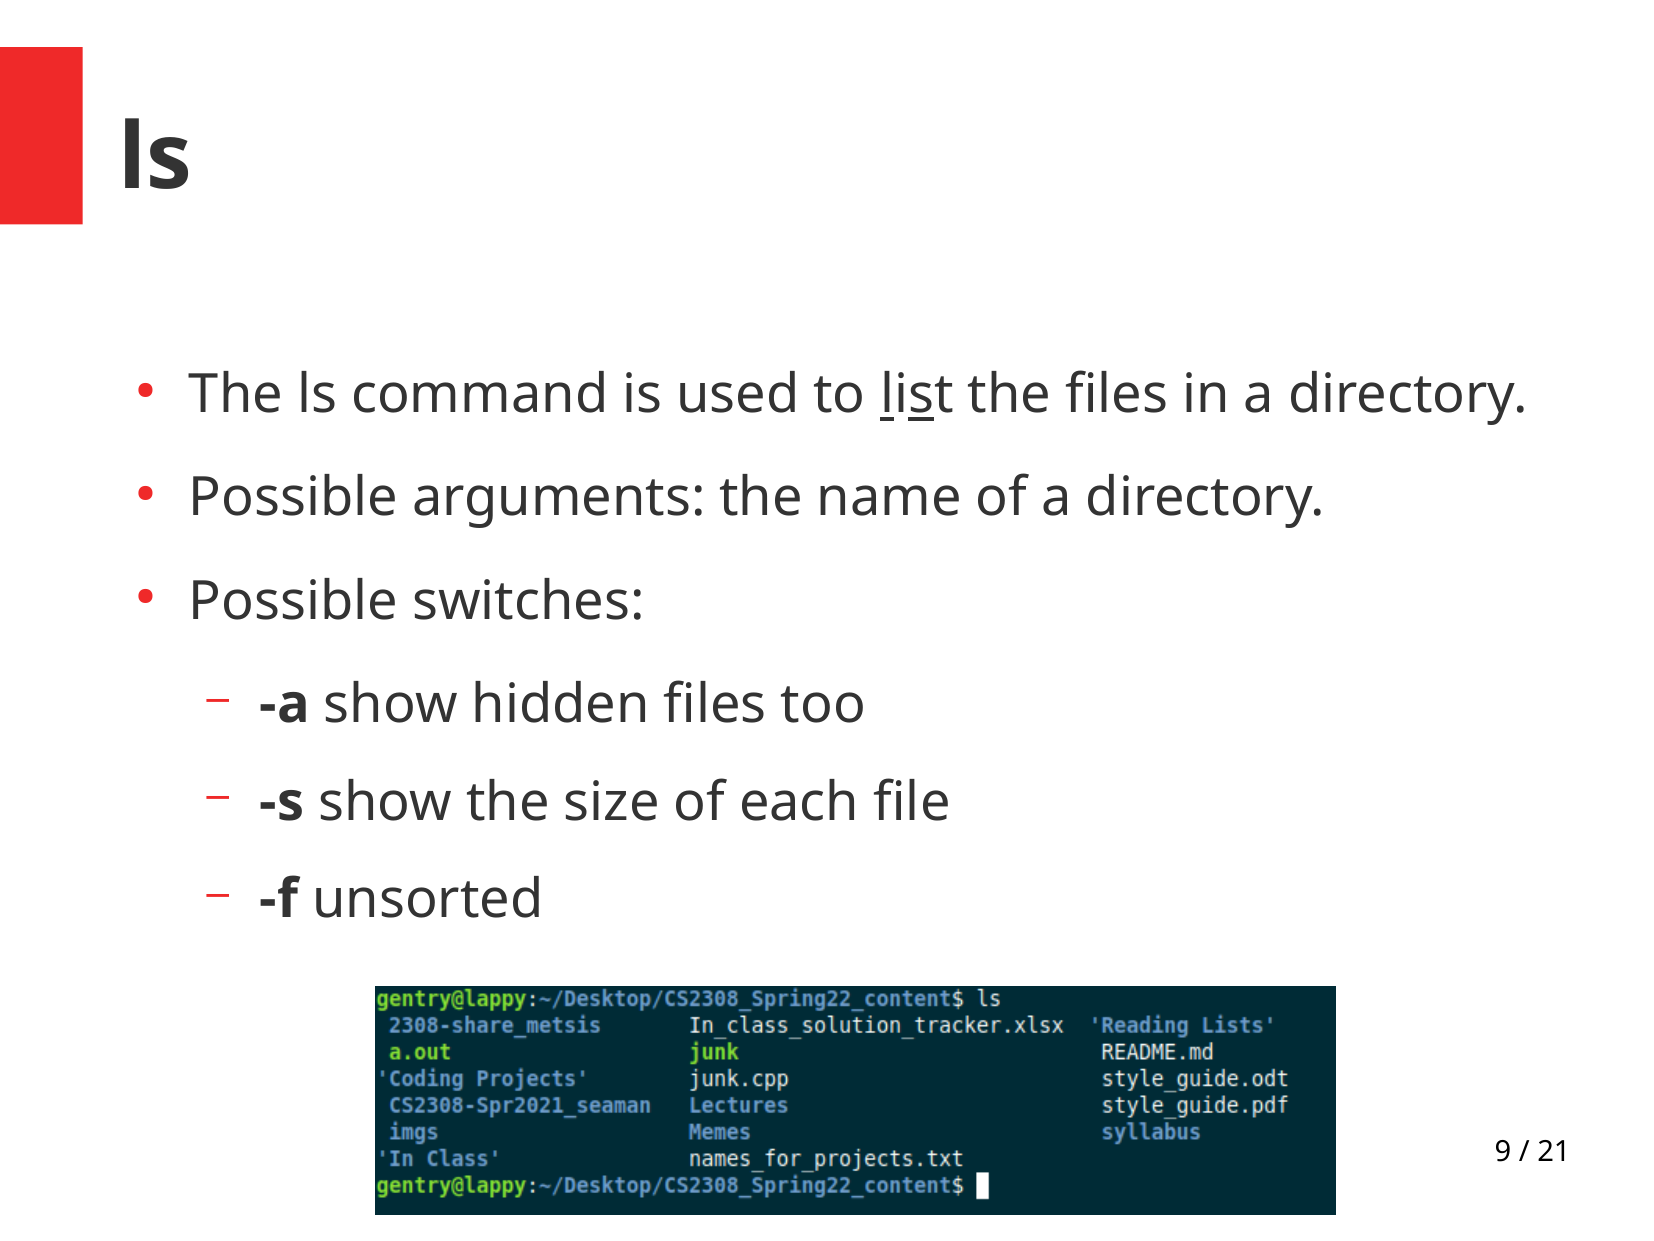

# ls
The ls command is used to list the files in a directory.
Possible arguments: the name of a directory.
Possible switches:
-a show hidden files too
-s show the size of each file
-f unsorted
9